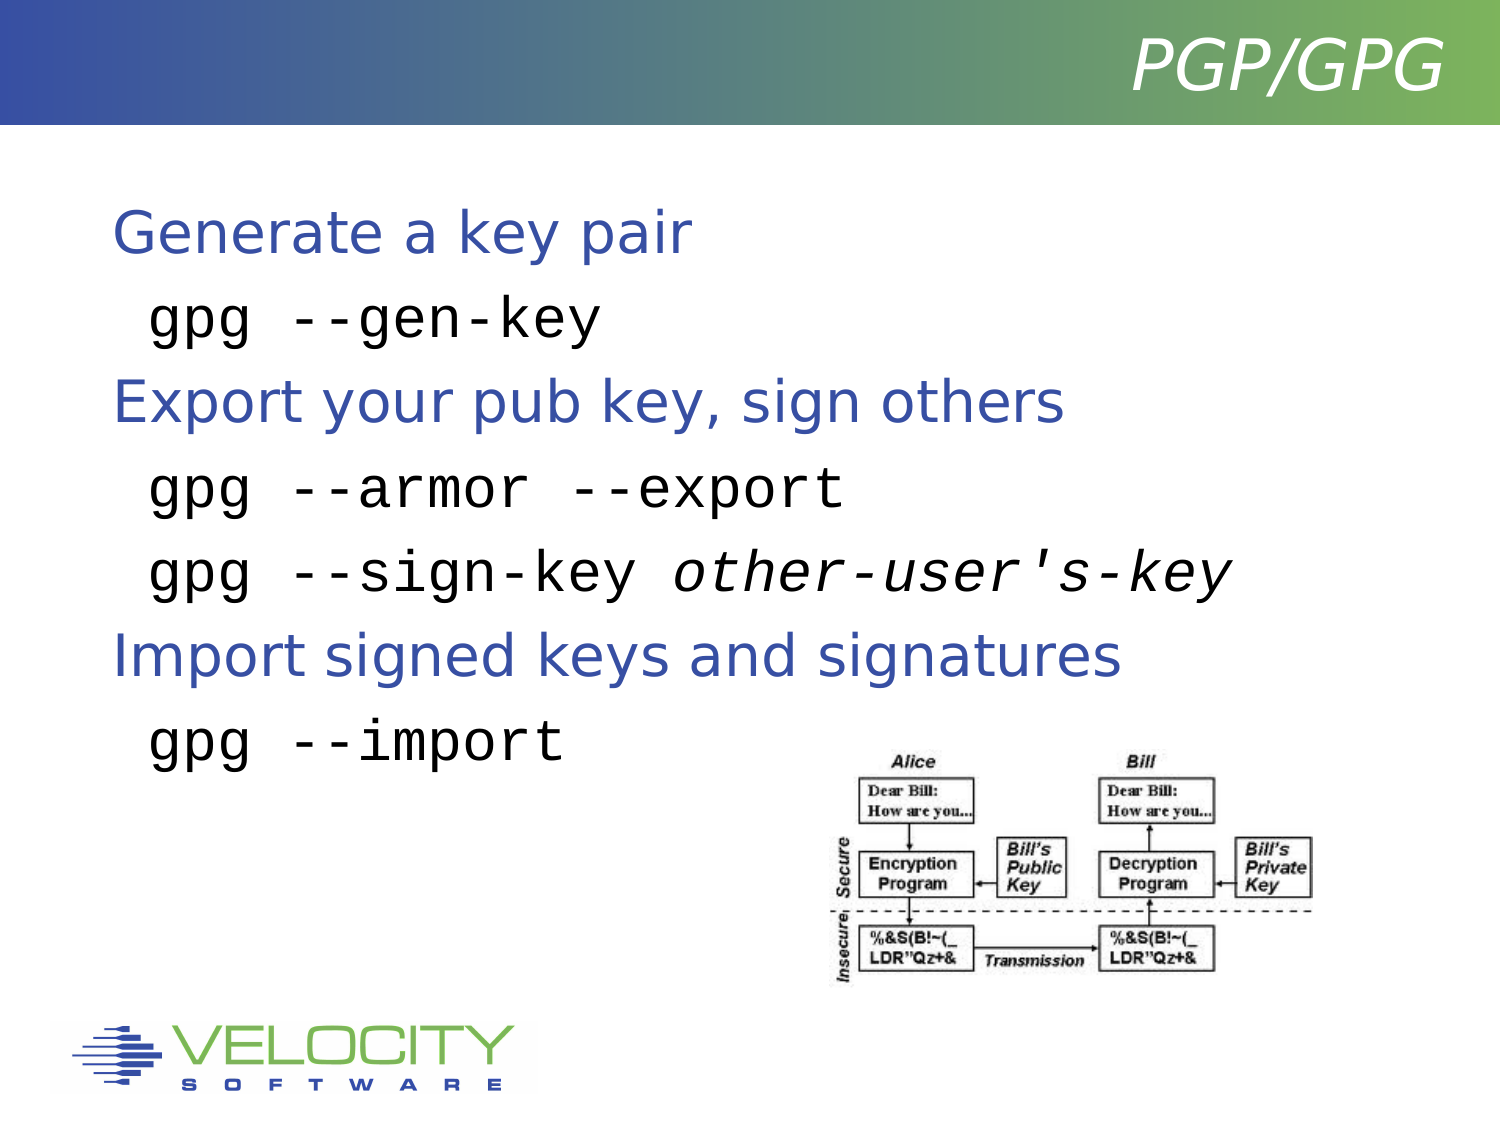

# PGP/GPG
Generate a key pair
 gpg --gen-key
Export your pub key, sign others
 gpg --armor --export
 gpg --sign-key other-user's-key
Import signed keys and signatures
 gpg --import